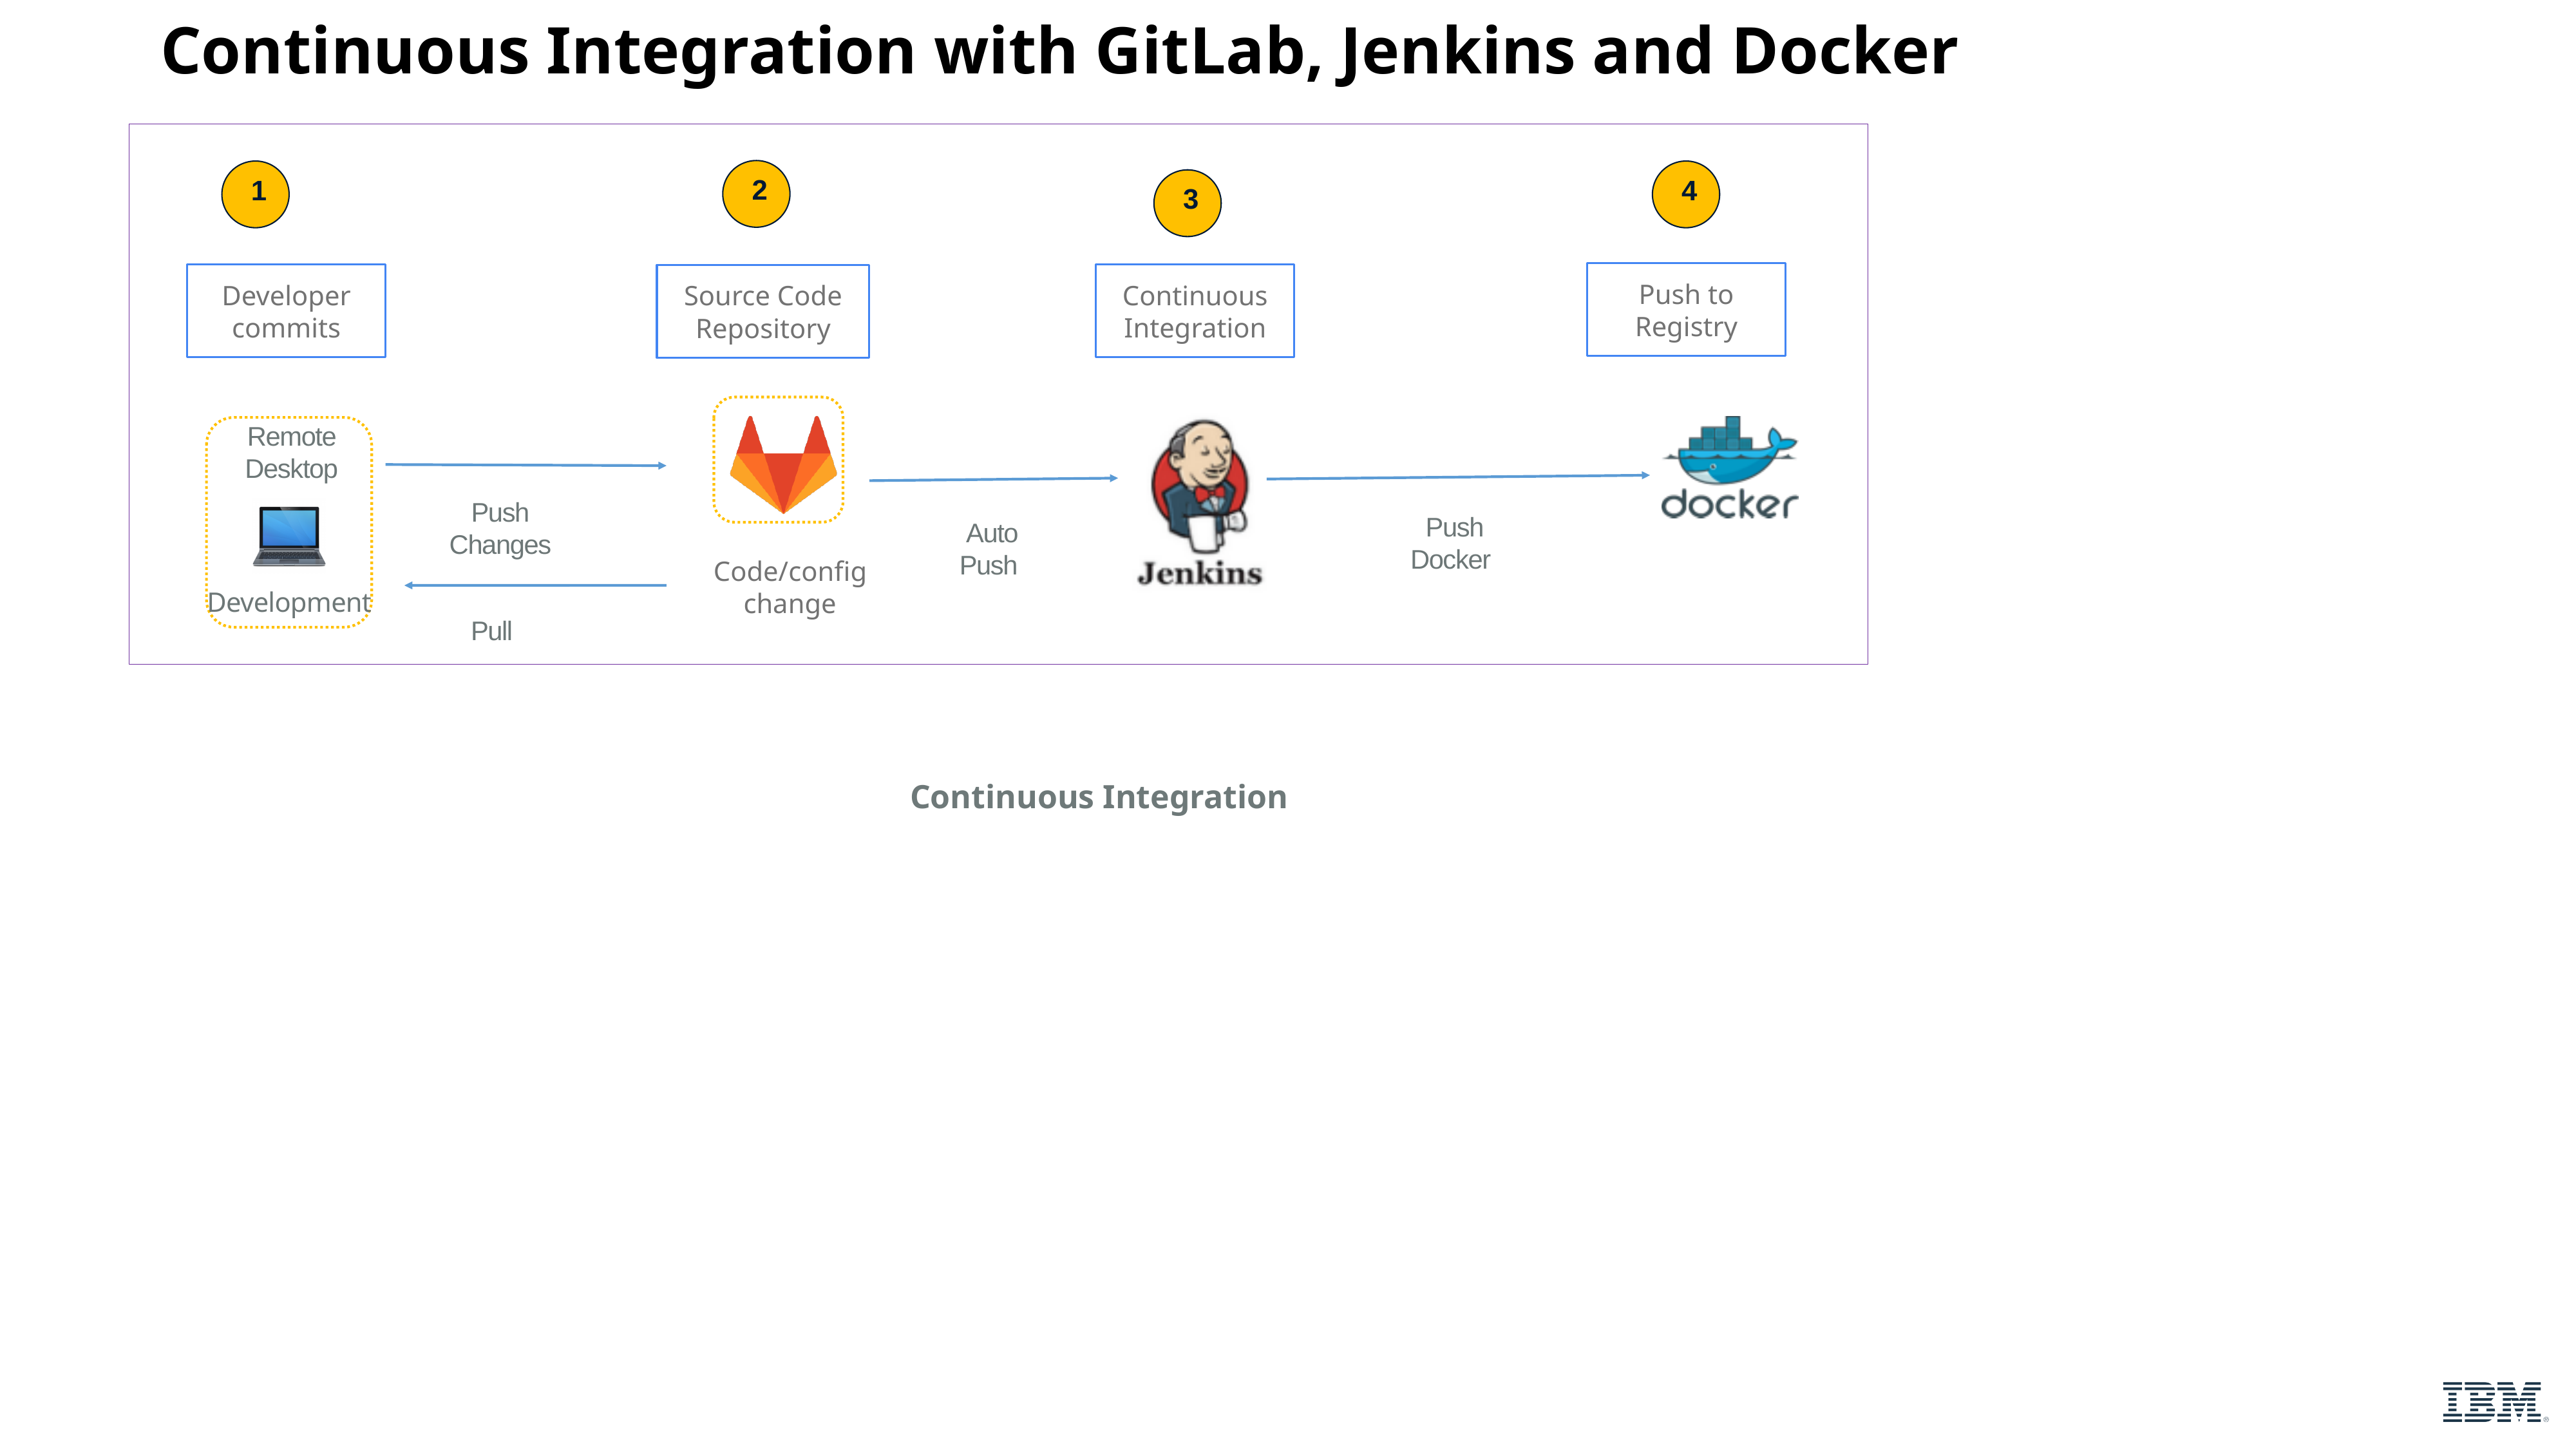

Continuous Integration with GitLab, Jenkins and Docker
 2
 1
 4
 3
Push to Registry
Developer commits
Continuous Integration
Source Code Repository
Remote Desktop
 Push
 Changes
Development
 Push Docker
 Auto
Push
 Code/config
change
Pull
Continuous Integration